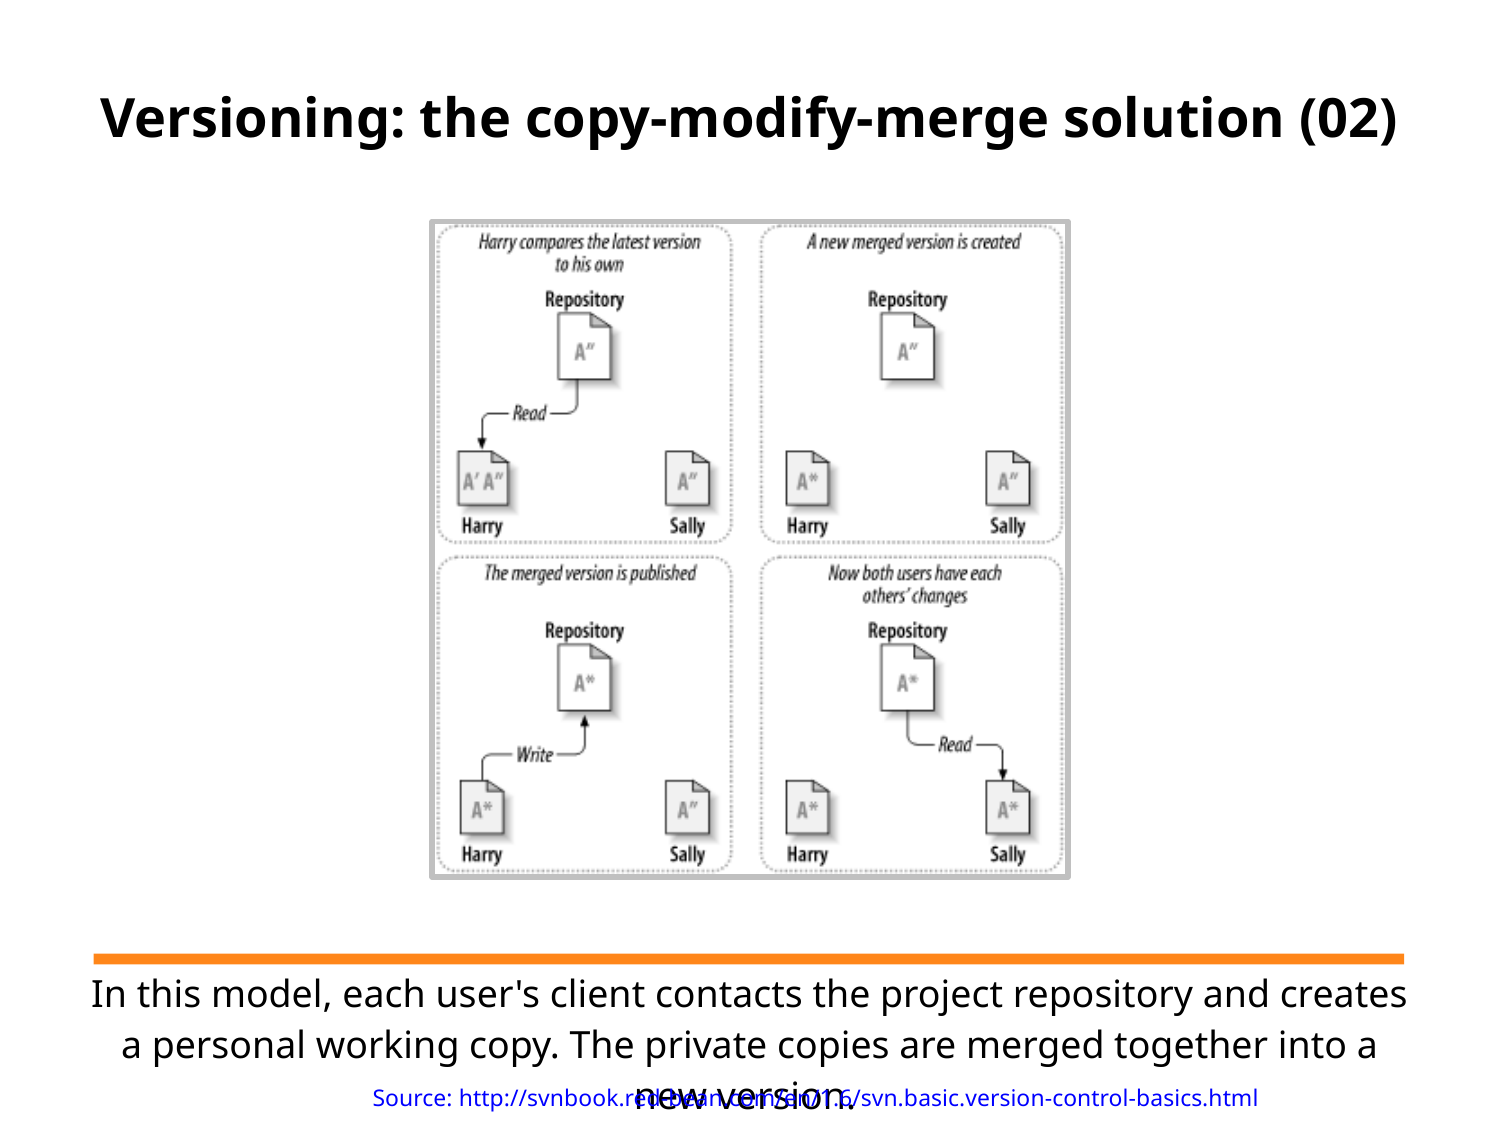

# Versioning: the copy-modify-merge solution (02)
In this model, each user's client contacts the project repository and creates a personal working copy. The private copies are merged together into a new version.
Source: http://svnbook.red-bean.com/en/1.6/svn.basic.version-control-basics.html